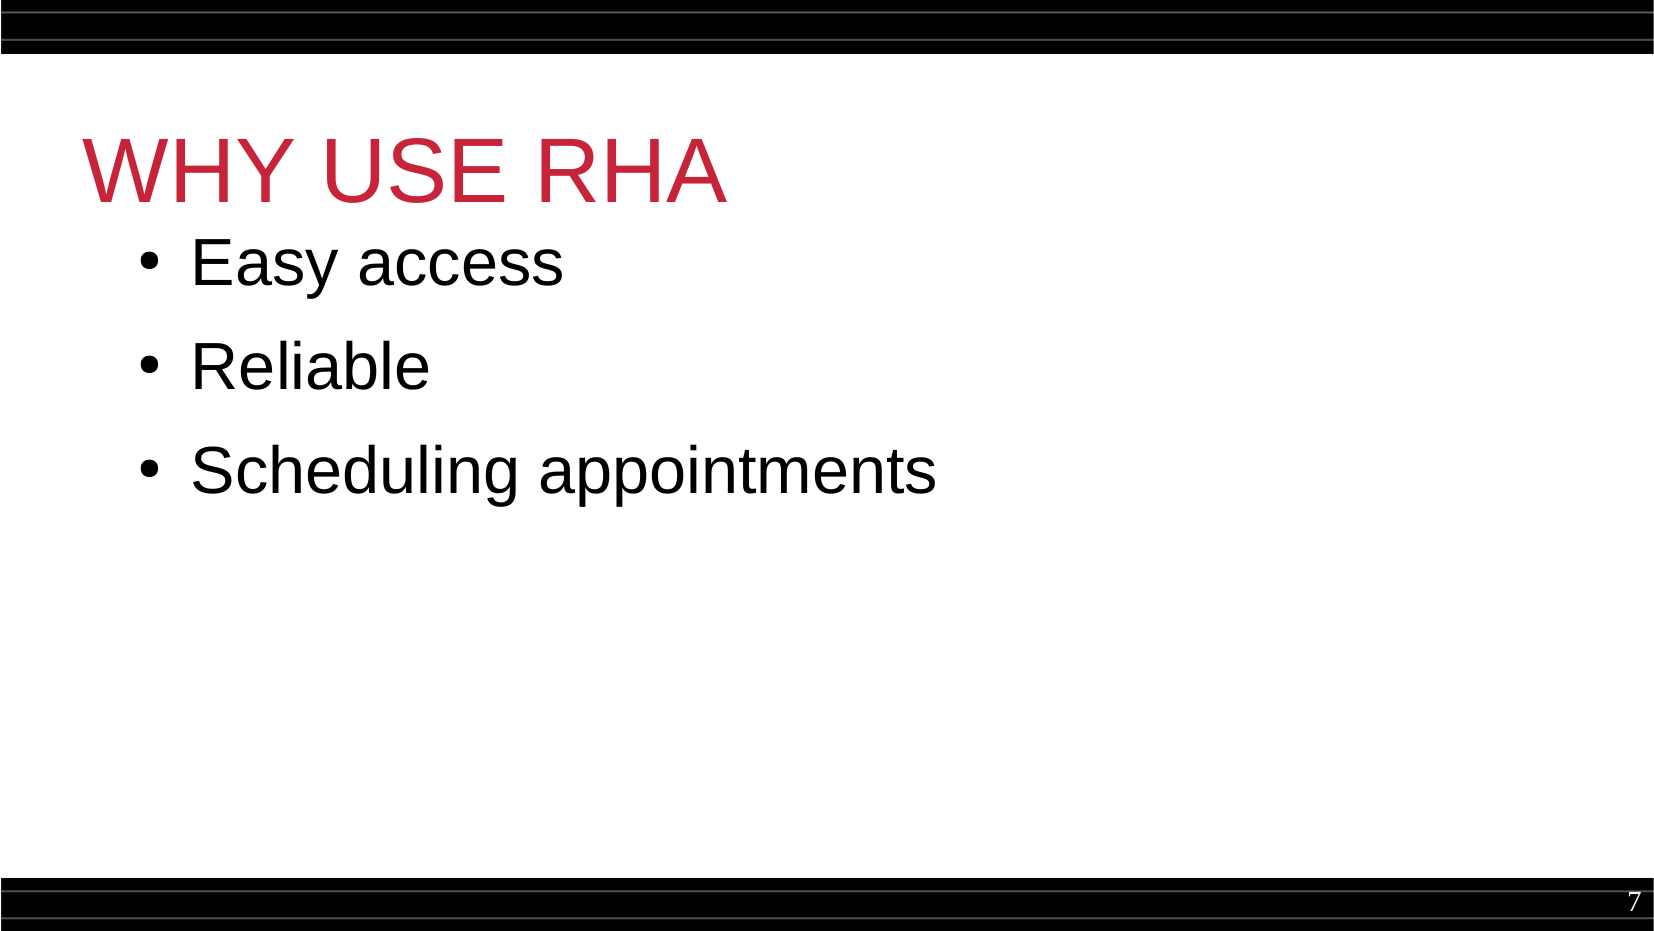

# WHY USE RHA
Easy access
Reliable
Scheduling appointments